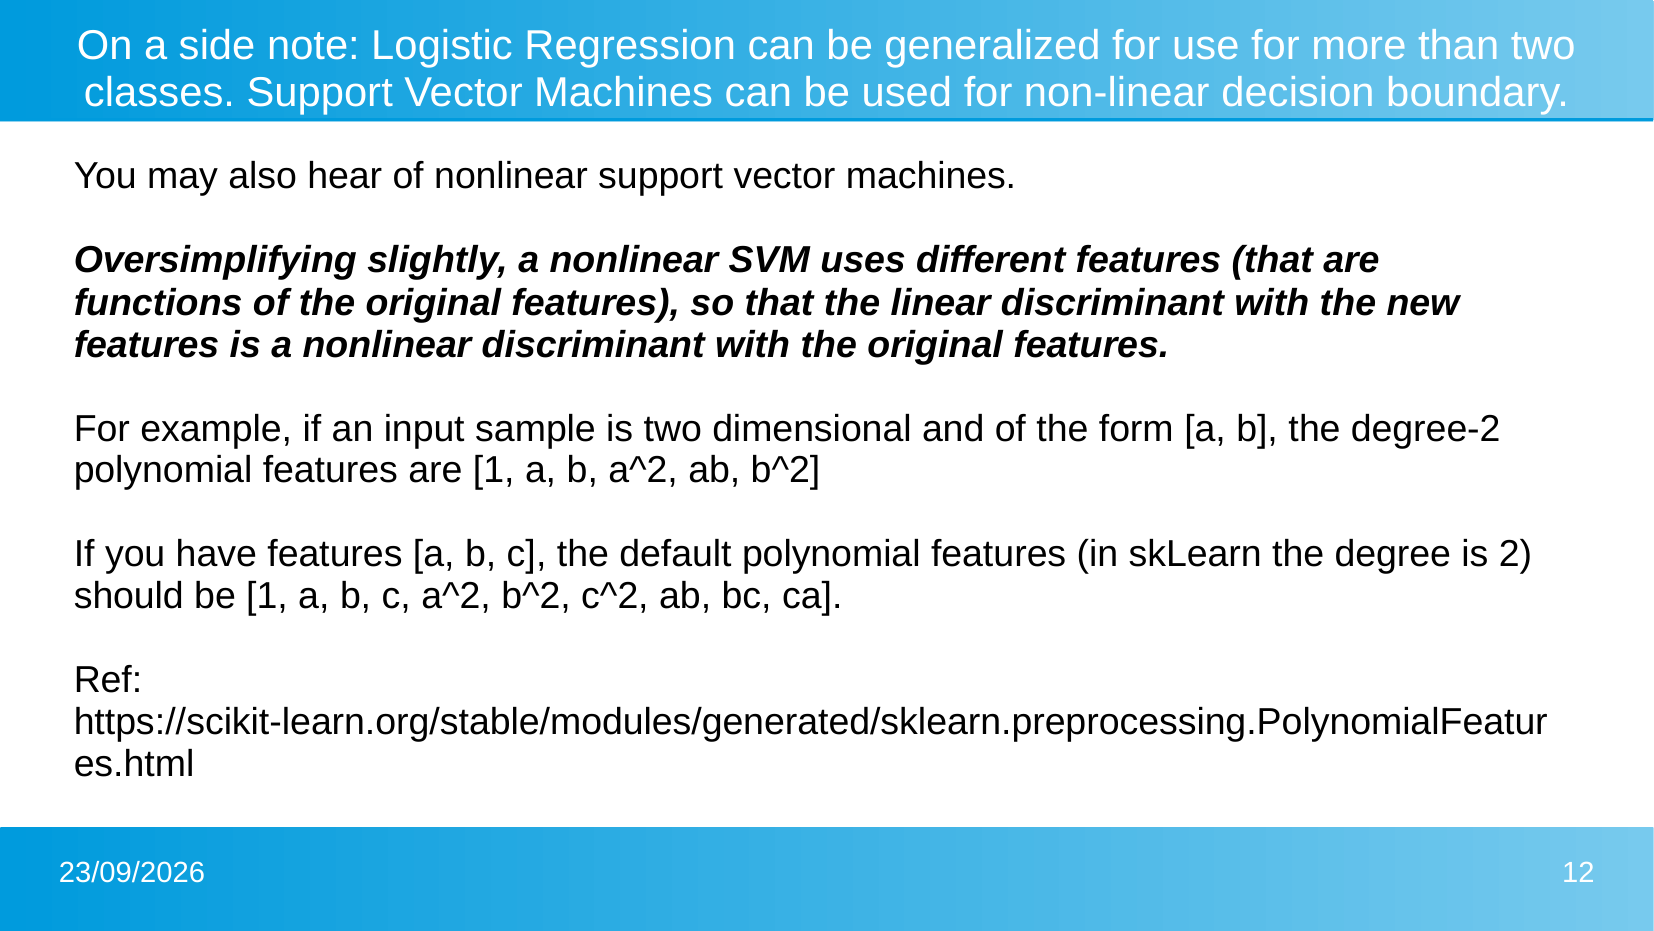

# On a side note: Logistic Regression can be generalized for use for more than two classes. Support Vector Machines can be used for non-linear decision boundary.
You may also hear of nonlinear support vector machines.
Oversimplifying slightly, a nonlinear SVM uses different features (that are functions of the original features), so that the linear discriminant with the new features is a nonlinear discriminant with the original features.
For example, if an input sample is two dimensional and of the form [a, b], the degree-2 polynomial features are [1, a, b, a^2, ab, b^2]
If you have features [a, b, c], the default polynomial features (in skLearn the degree is 2) should be [1, a, b, c, a^2, b^2, c^2, ab, bc, ca].
Ref: https://scikit-learn.org/stable/modules/generated/sklearn.preprocessing.PolynomialFeatures.html
12